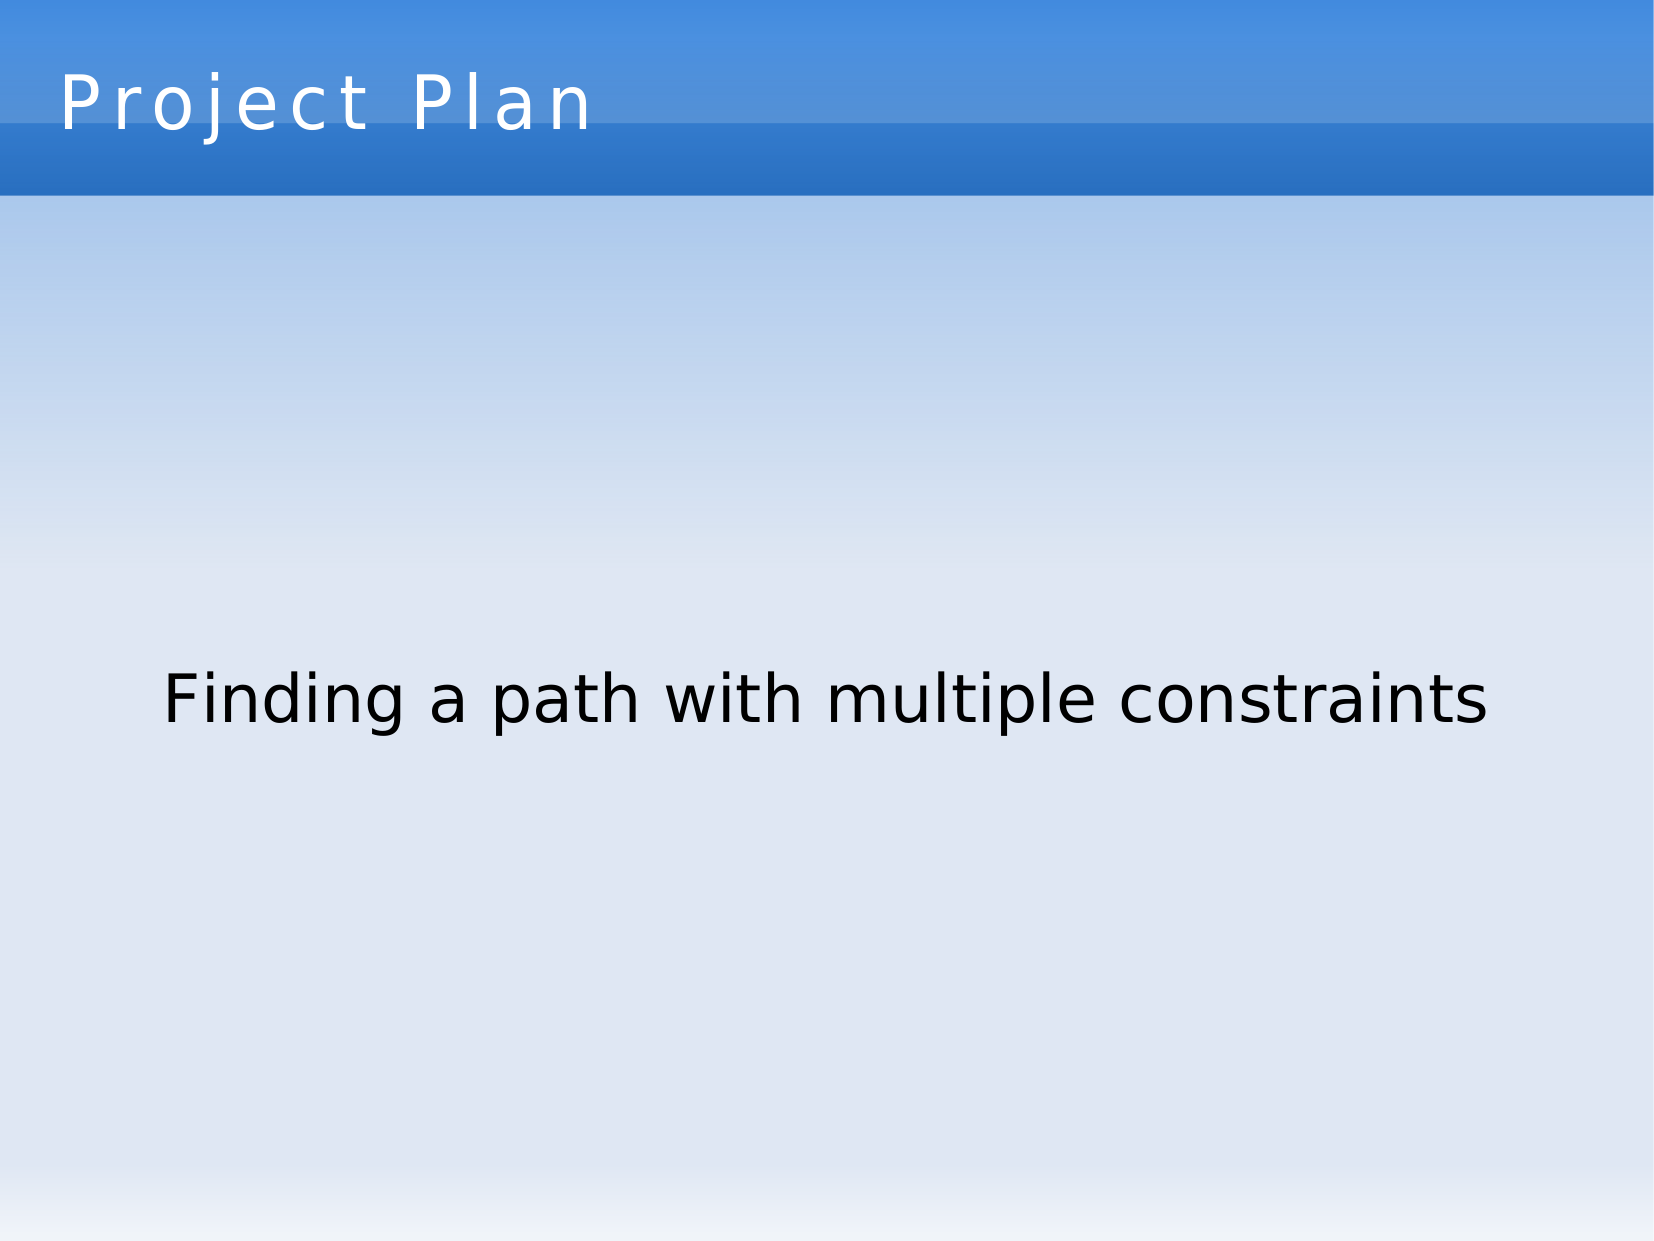

# Project Plan
Finding a path with multiple constraints